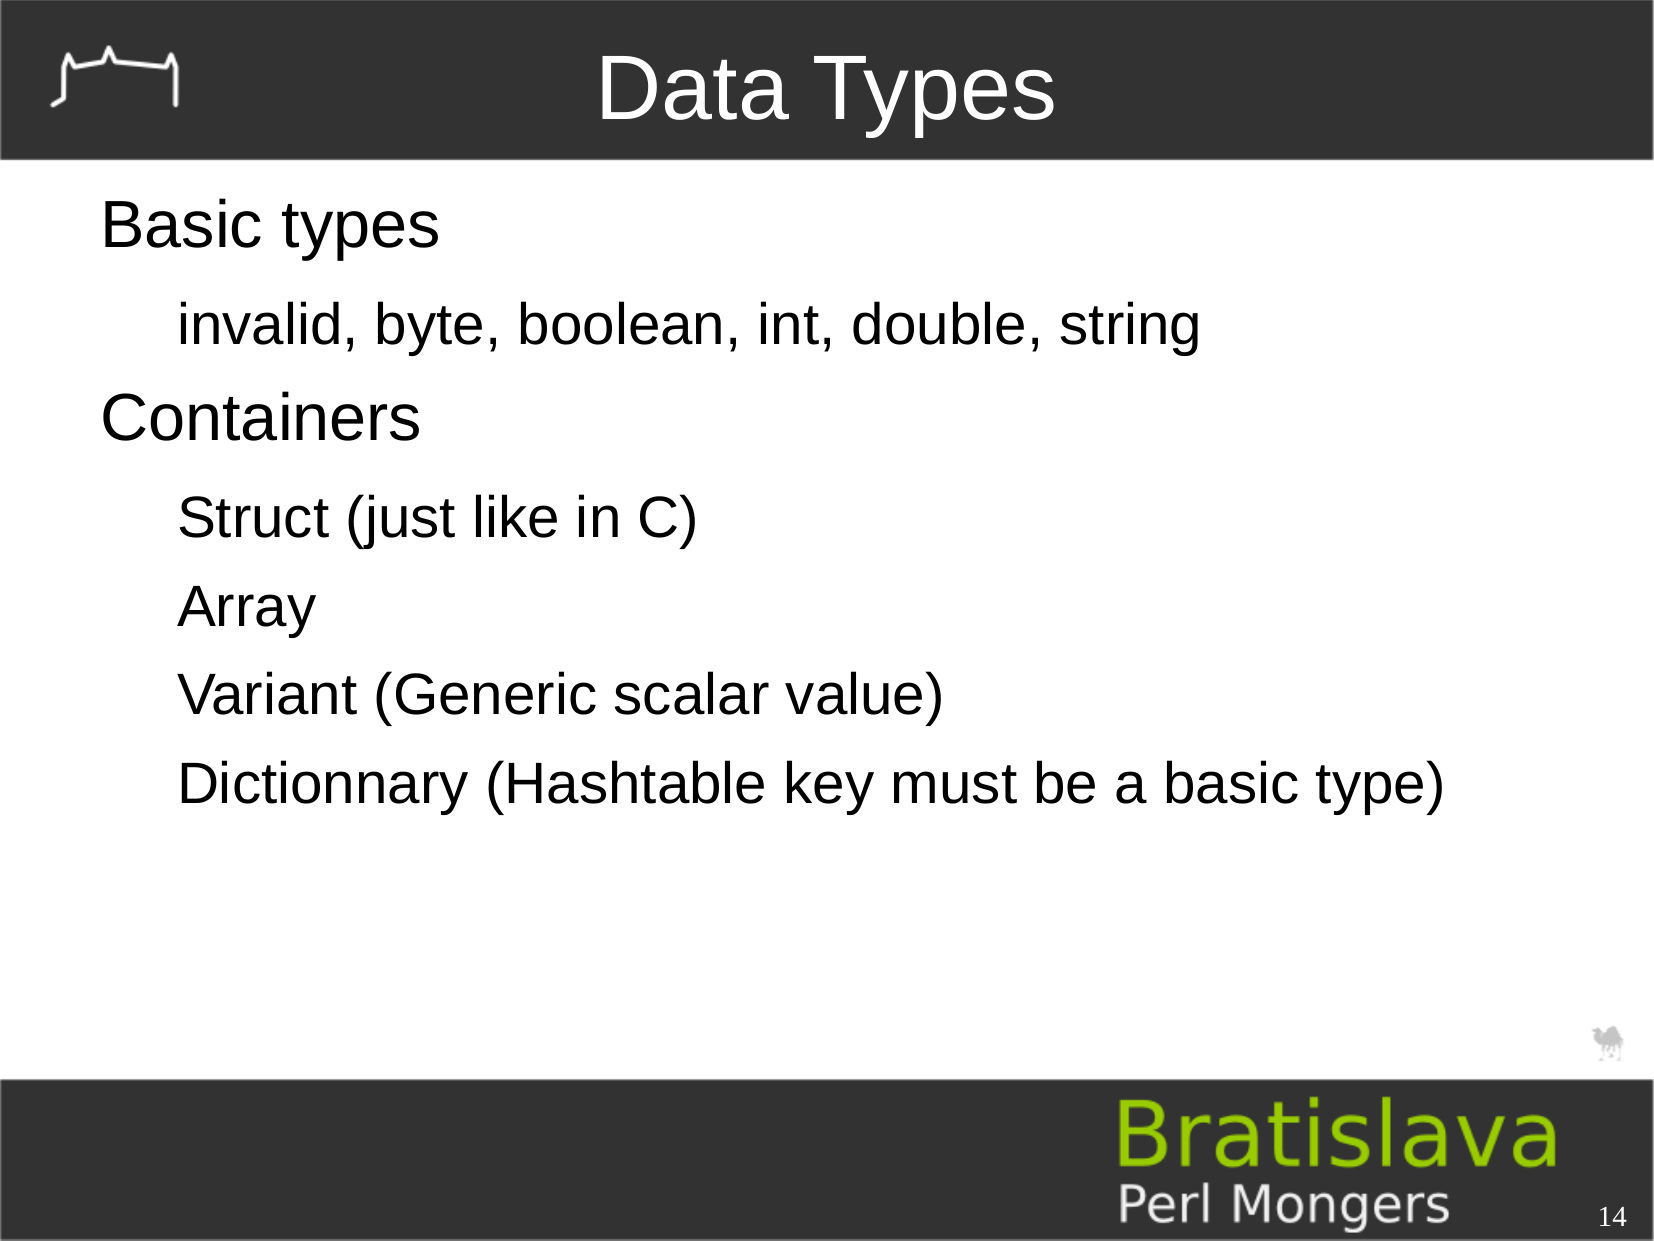

# Data Types
Basic types
invalid, byte, boolean, int, double, string
Containers
Struct (just like in C)
Array
Variant (Generic scalar value)
Dictionnary (Hashtable key must be a basic type)
14